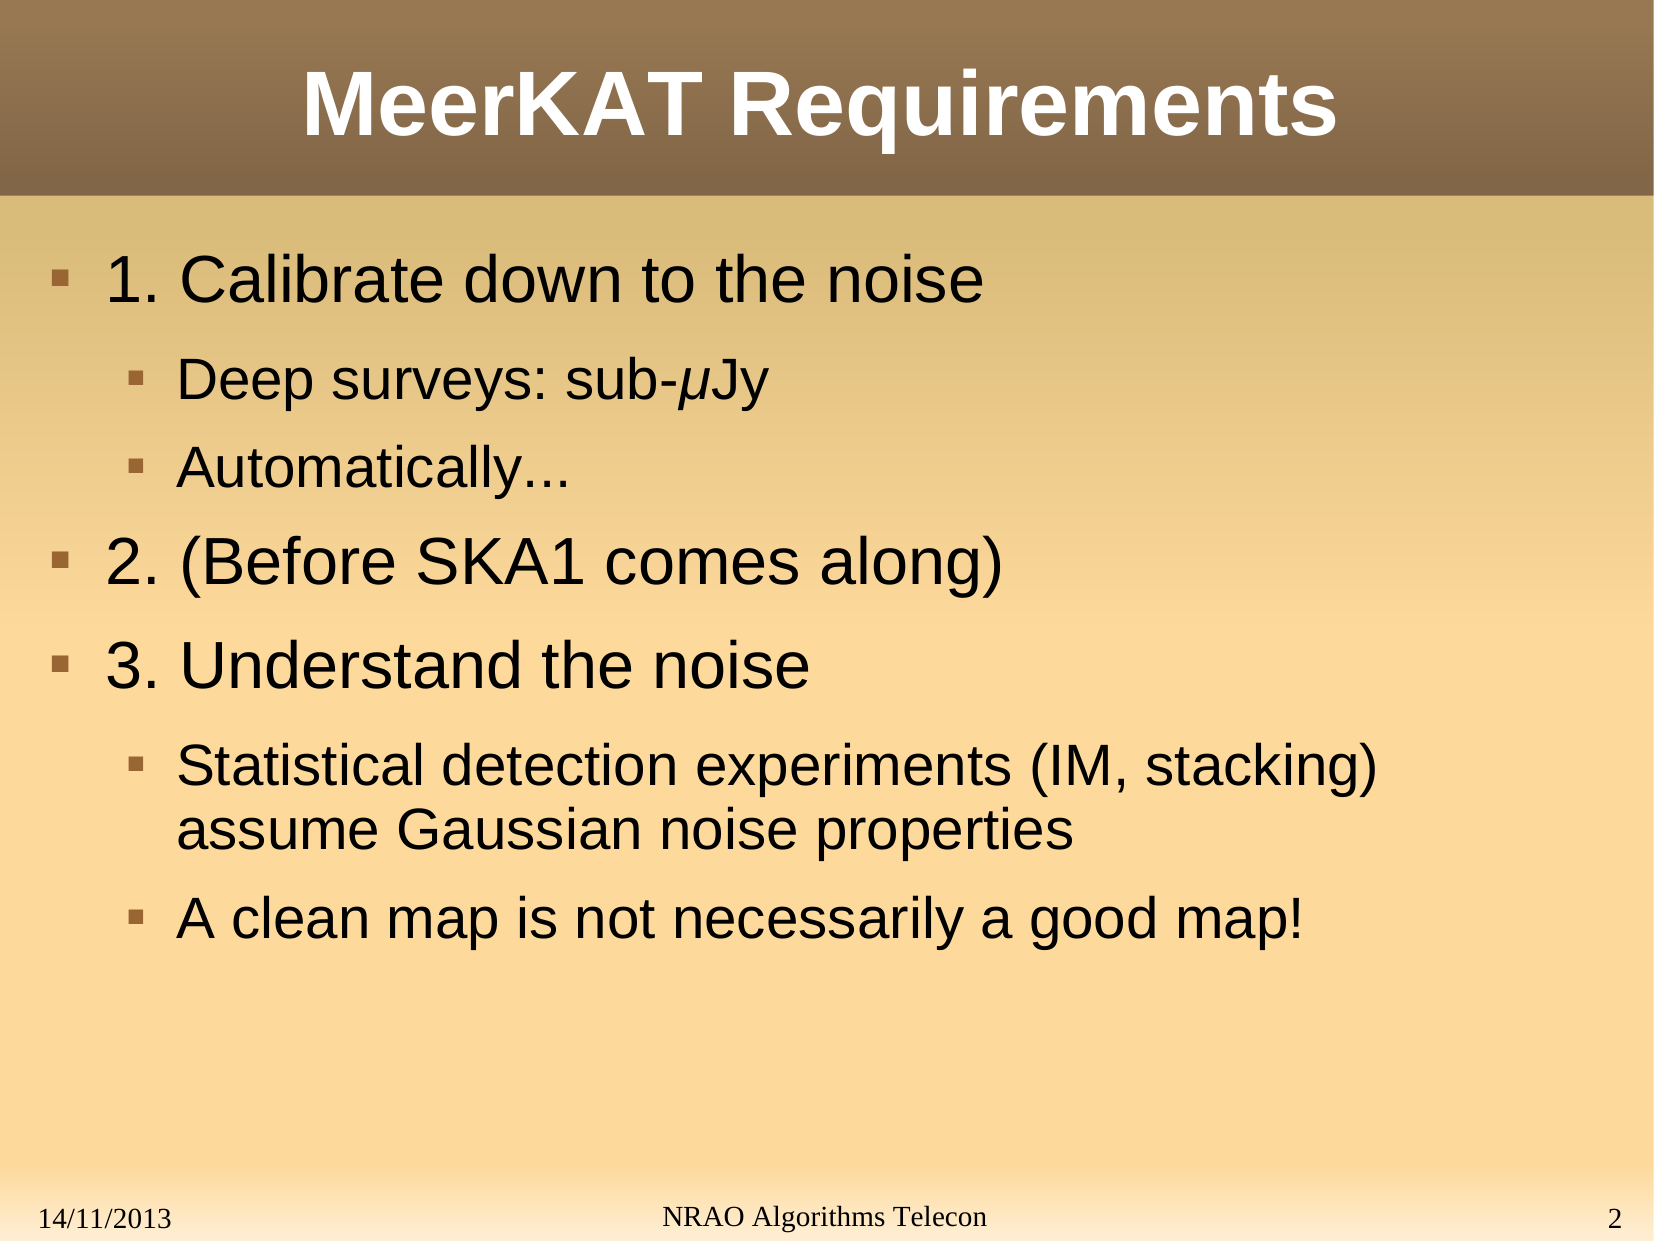

# MeerKAT Requirements
1. Calibrate down to the noise
Deep surveys: sub-μJy
Automatically...
2. (Before SKA1 comes along)
3. Understand the noise
Statistical detection experiments (IM, stacking) assume Gaussian noise properties
A clean map is not necessarily a good map!
NRAO Algorithms Telecon
14/11/2013
2